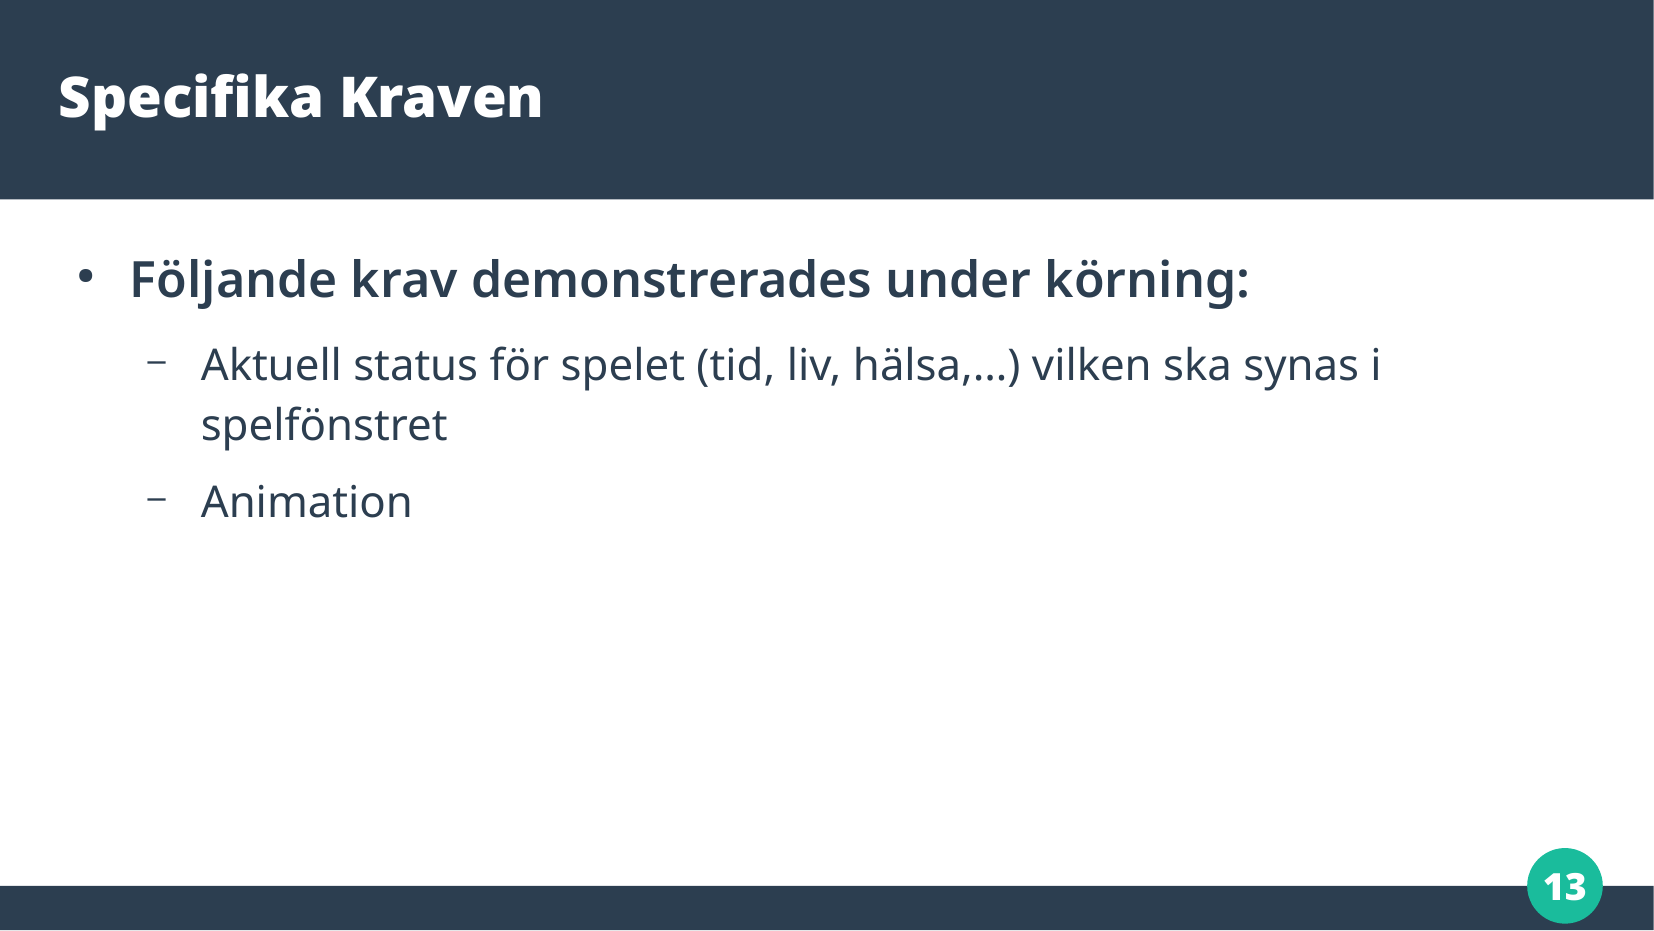

# Specifika Kraven
Följande krav demonstrerades under körning:
Aktuell status för spelet (tid, liv, hälsa,…) vilken ska synas i 	spelfönstret
Animation